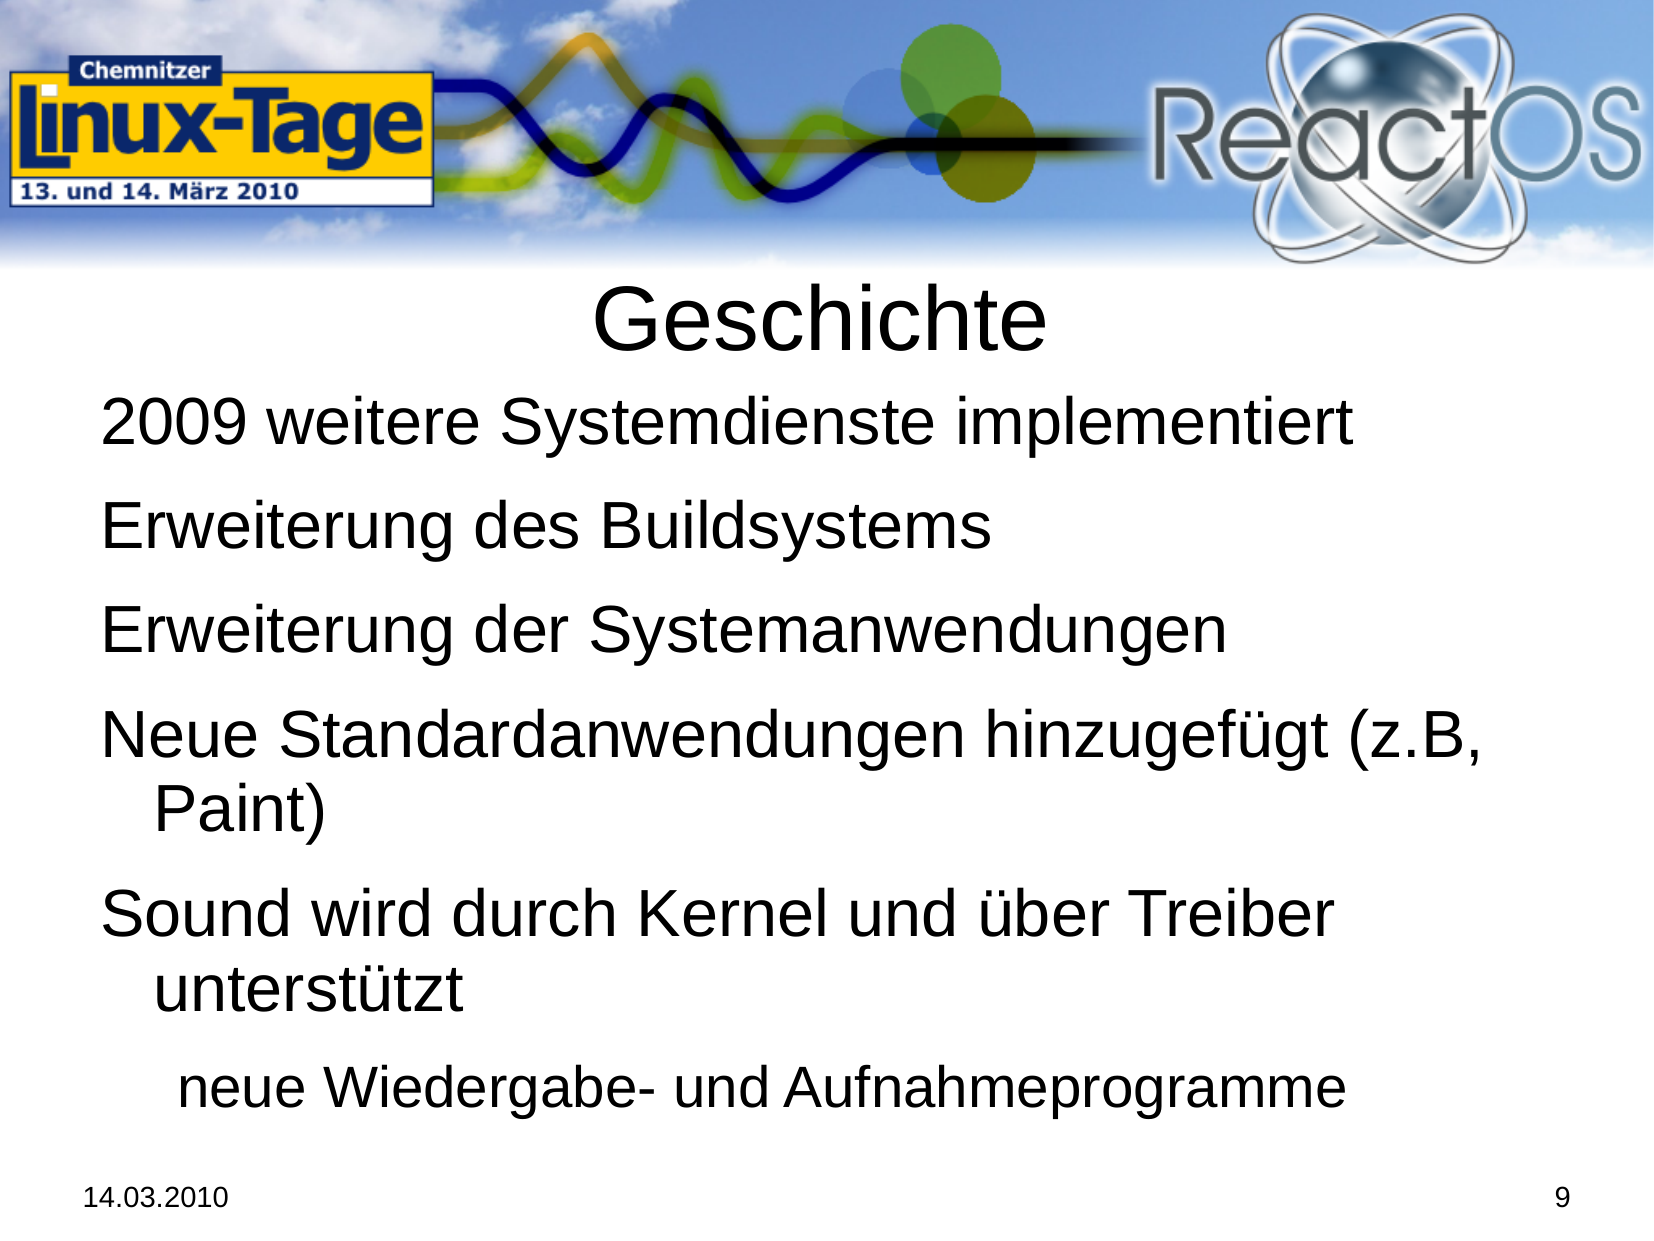

# Geschichte
2009 weitere Systemdienste implementiert
Erweiterung des Buildsystems
Erweiterung der Systemanwendungen
Neue Standardanwendungen hinzugefügt (z.B, Paint)
Sound wird durch Kernel und über Treiber unterstützt
neue Wiedergabe- und Aufnahmeprogramme
14.03.2010
9